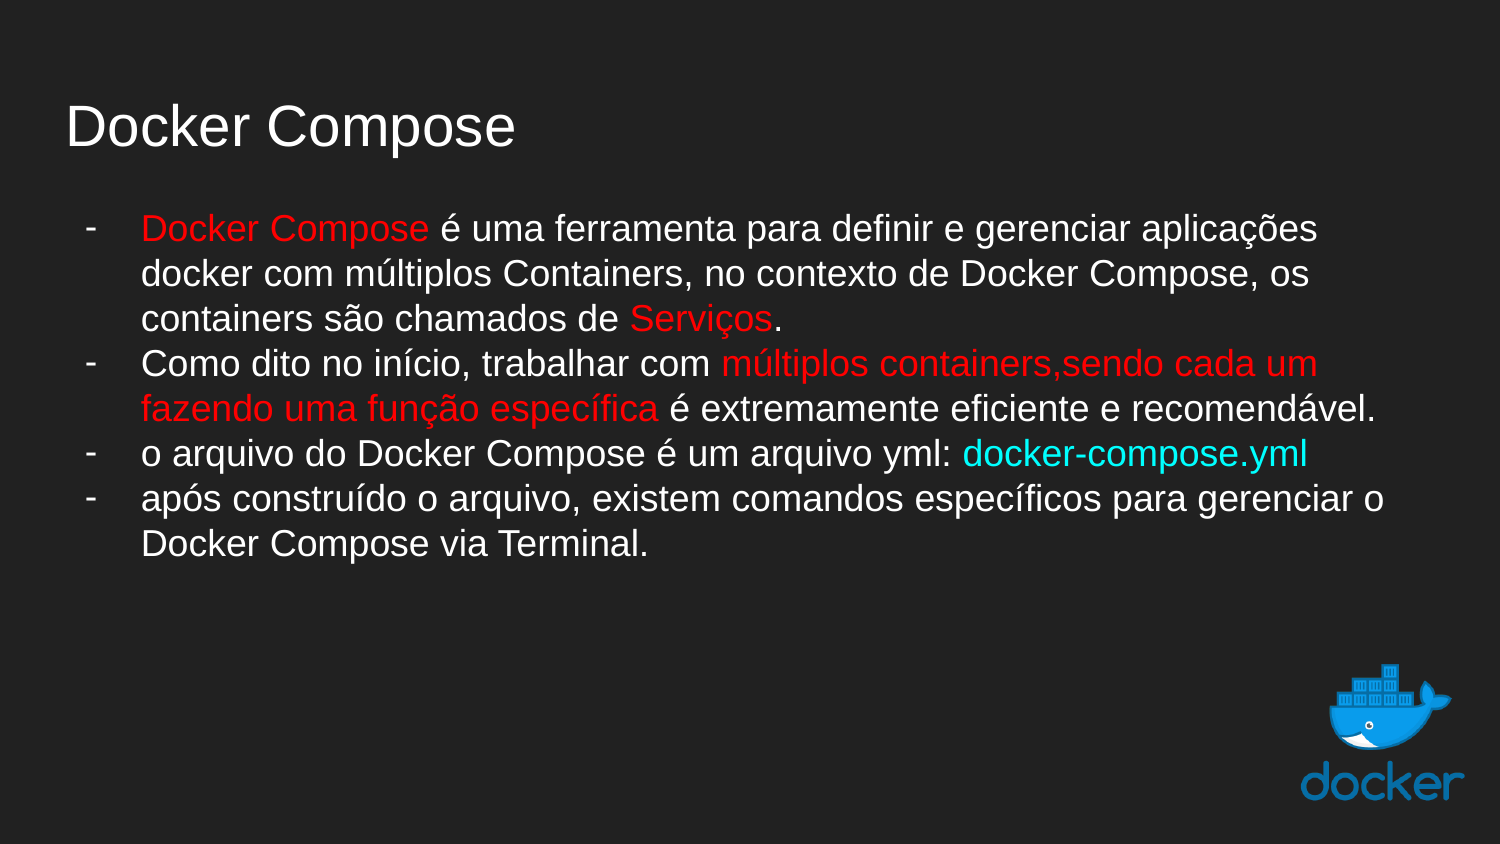

Docker Compose
Docker Compose é uma ferramenta para definir e gerenciar aplicações docker com múltiplos Containers, no contexto de Docker Compose, os containers são chamados de Serviços.
Como dito no início, trabalhar com múltiplos containers,sendo cada um fazendo uma função específica é extremamente eficiente e recomendável.
o arquivo do Docker Compose é um arquivo yml: docker-compose.yml
após construído o arquivo, existem comandos específicos para gerenciar o Docker Compose via Terminal.